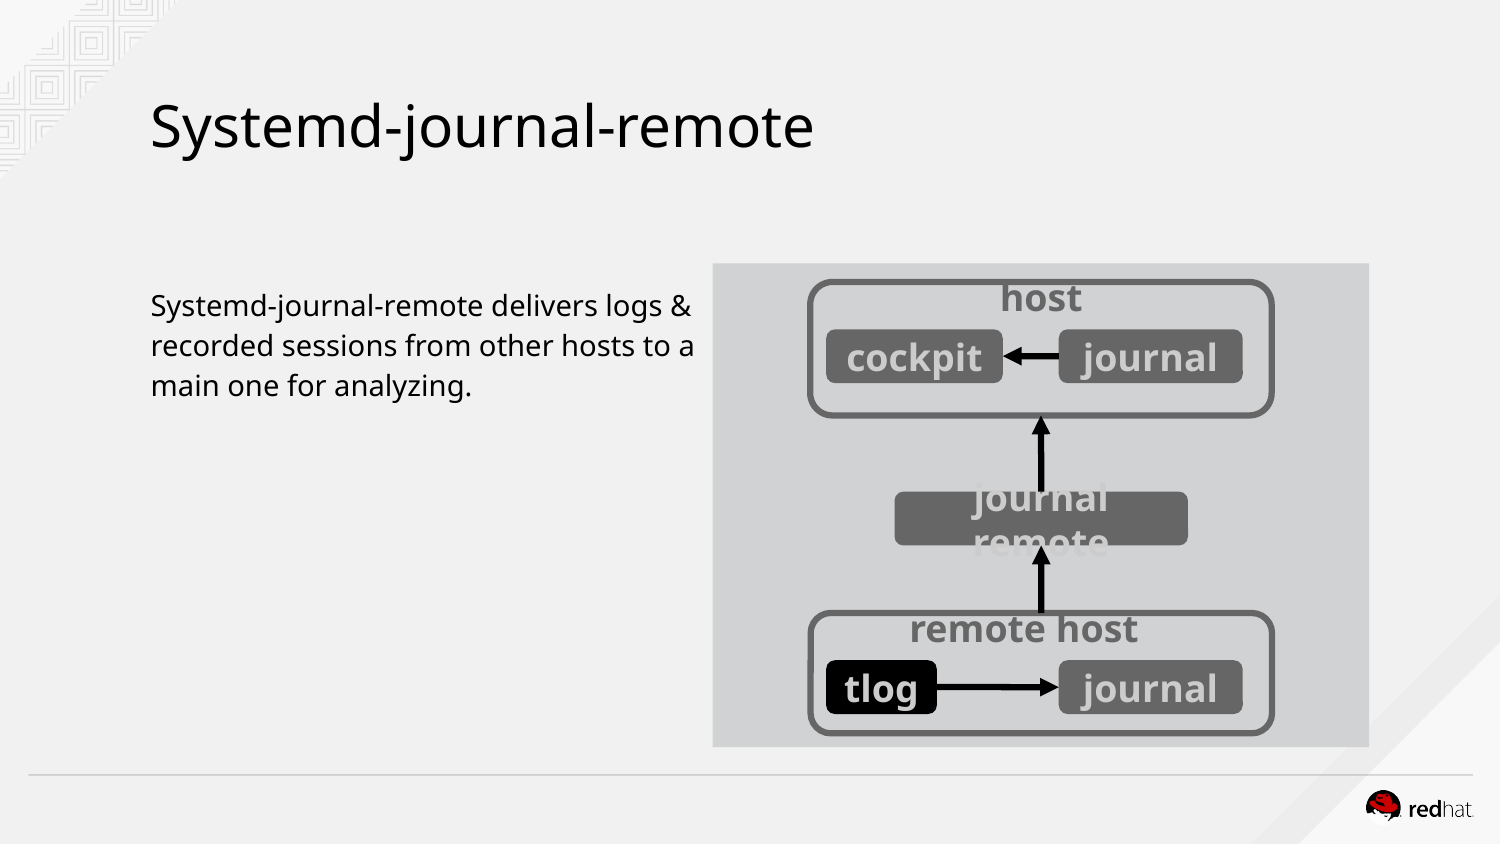

Systemd-journal-remote
host
# Systemd-journal-remote delivers logs & recorded sessions from other hosts to a main one for analyzing.
cockpit
journal
journal remote
remote host
tlog
journal